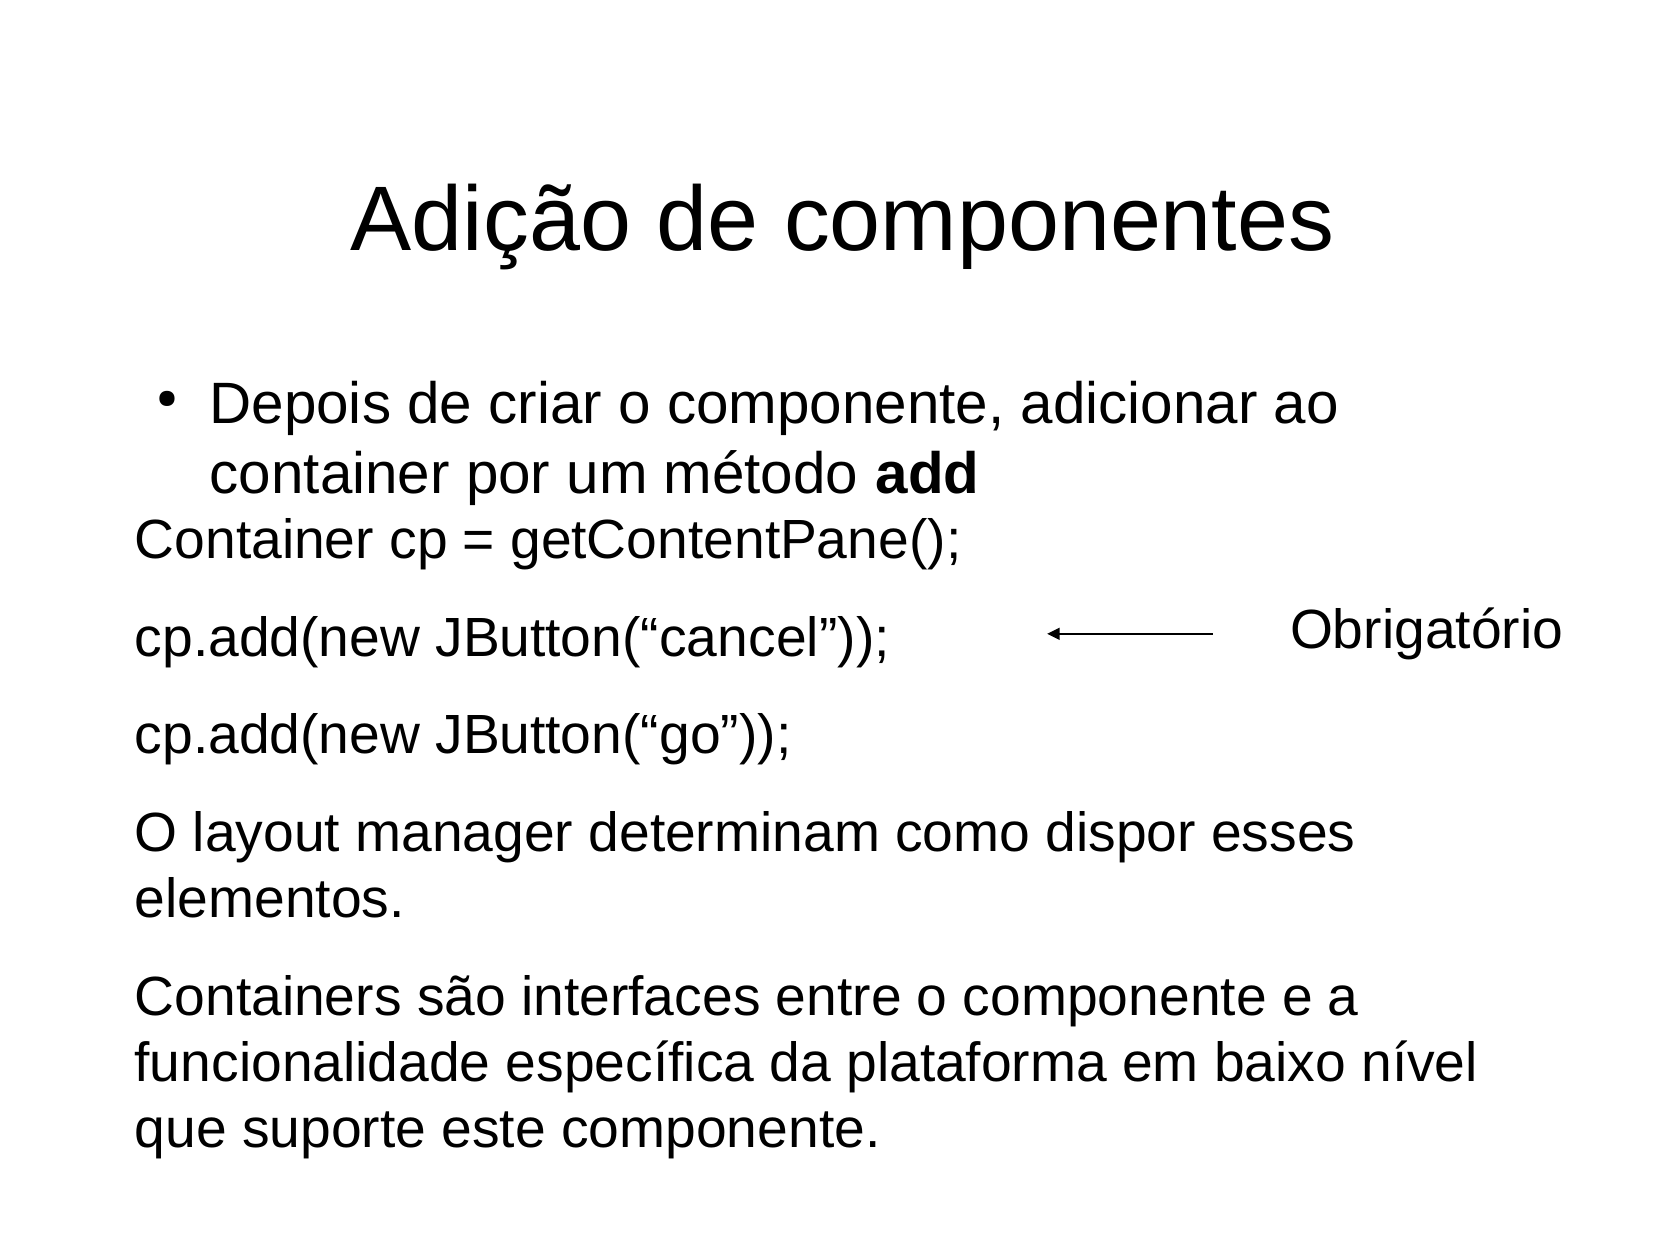

# Adição de componentes
Depois de criar o componente, adicionar ao container por um método add
Container cp = getContentPane();
cp.add(new JButton(“cancel”));
cp.add(new JButton(“go”));
O layout manager determinam como dispor esses elementos.
Containers são interfaces entre o componente e a funcionalidade específica da plataforma em baixo nível que suporte este componente.
Obrigatório